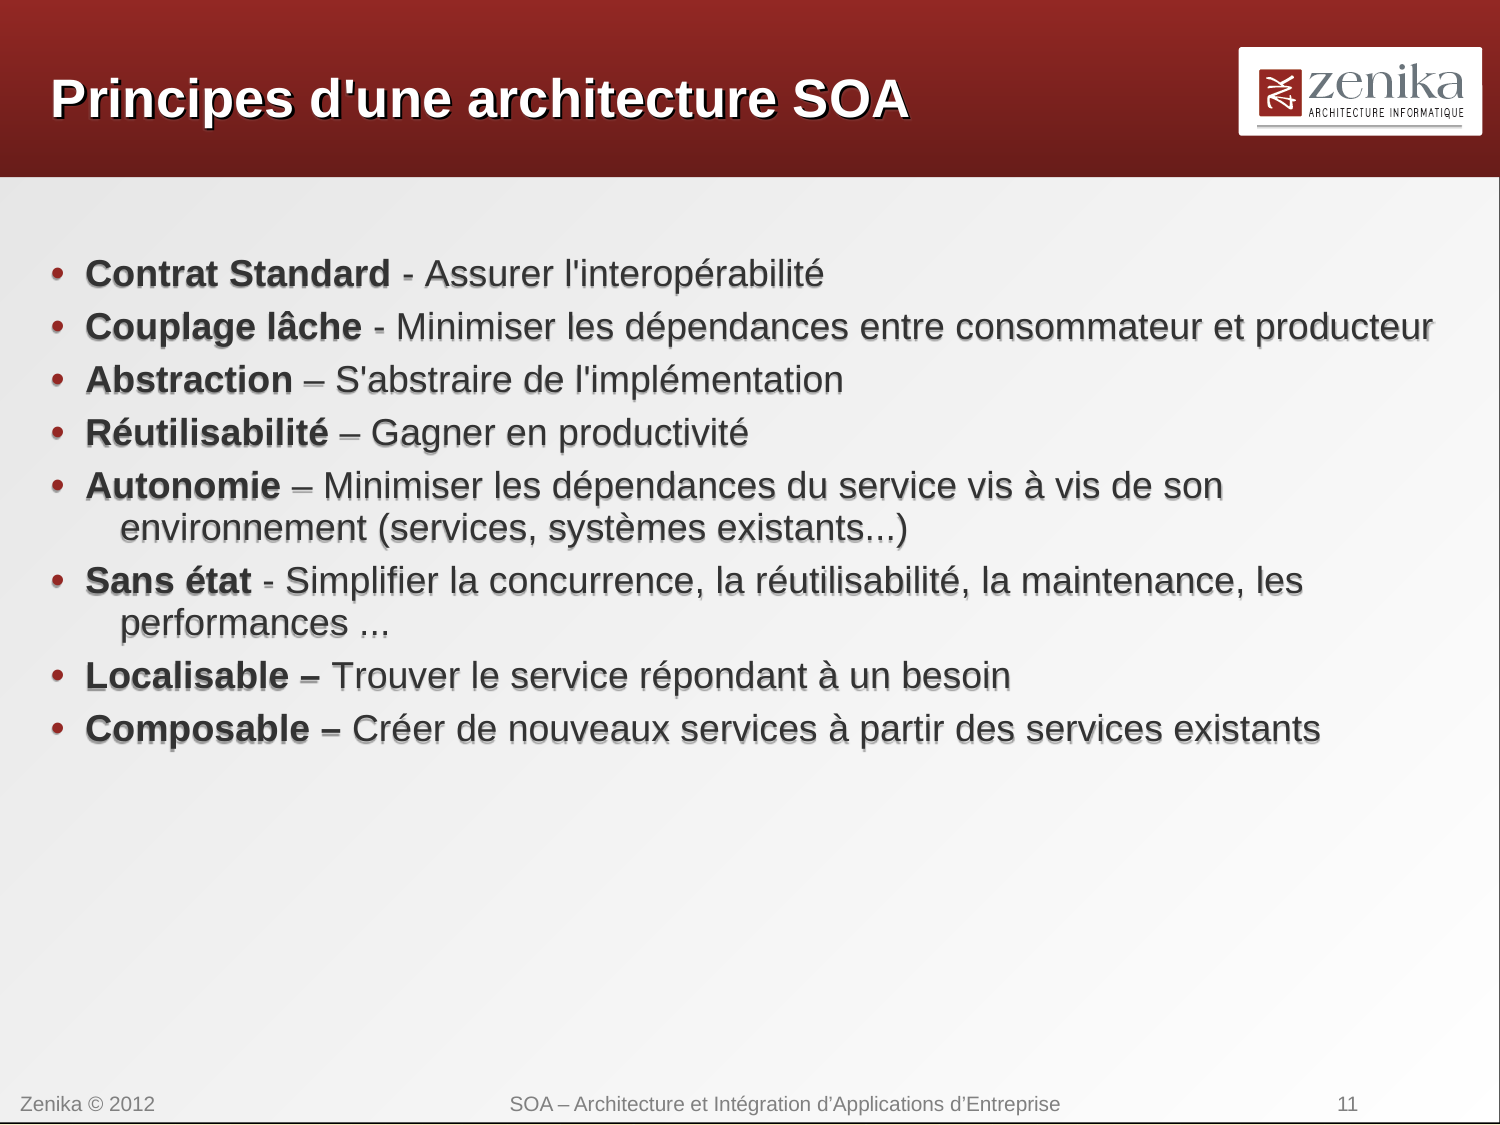

# Principes d'une architecture SOA
Contrat Standard - Assurer l'interopérabilité
Couplage lâche - Minimiser les dépendances entre consommateur et producteur
Abstraction – S'abstraire de l'implémentation
Réutilisabilité – Gagner en productivité
Autonomie – Minimiser les dépendances du service vis à vis de son environnement (services, systèmes existants...)
Sans état - Simplifier la concurrence, la réutilisabilité, la maintenance, les performances ...
Localisable – Trouver le service répondant à un besoin
Composable – Créer de nouveaux services à partir des services existants